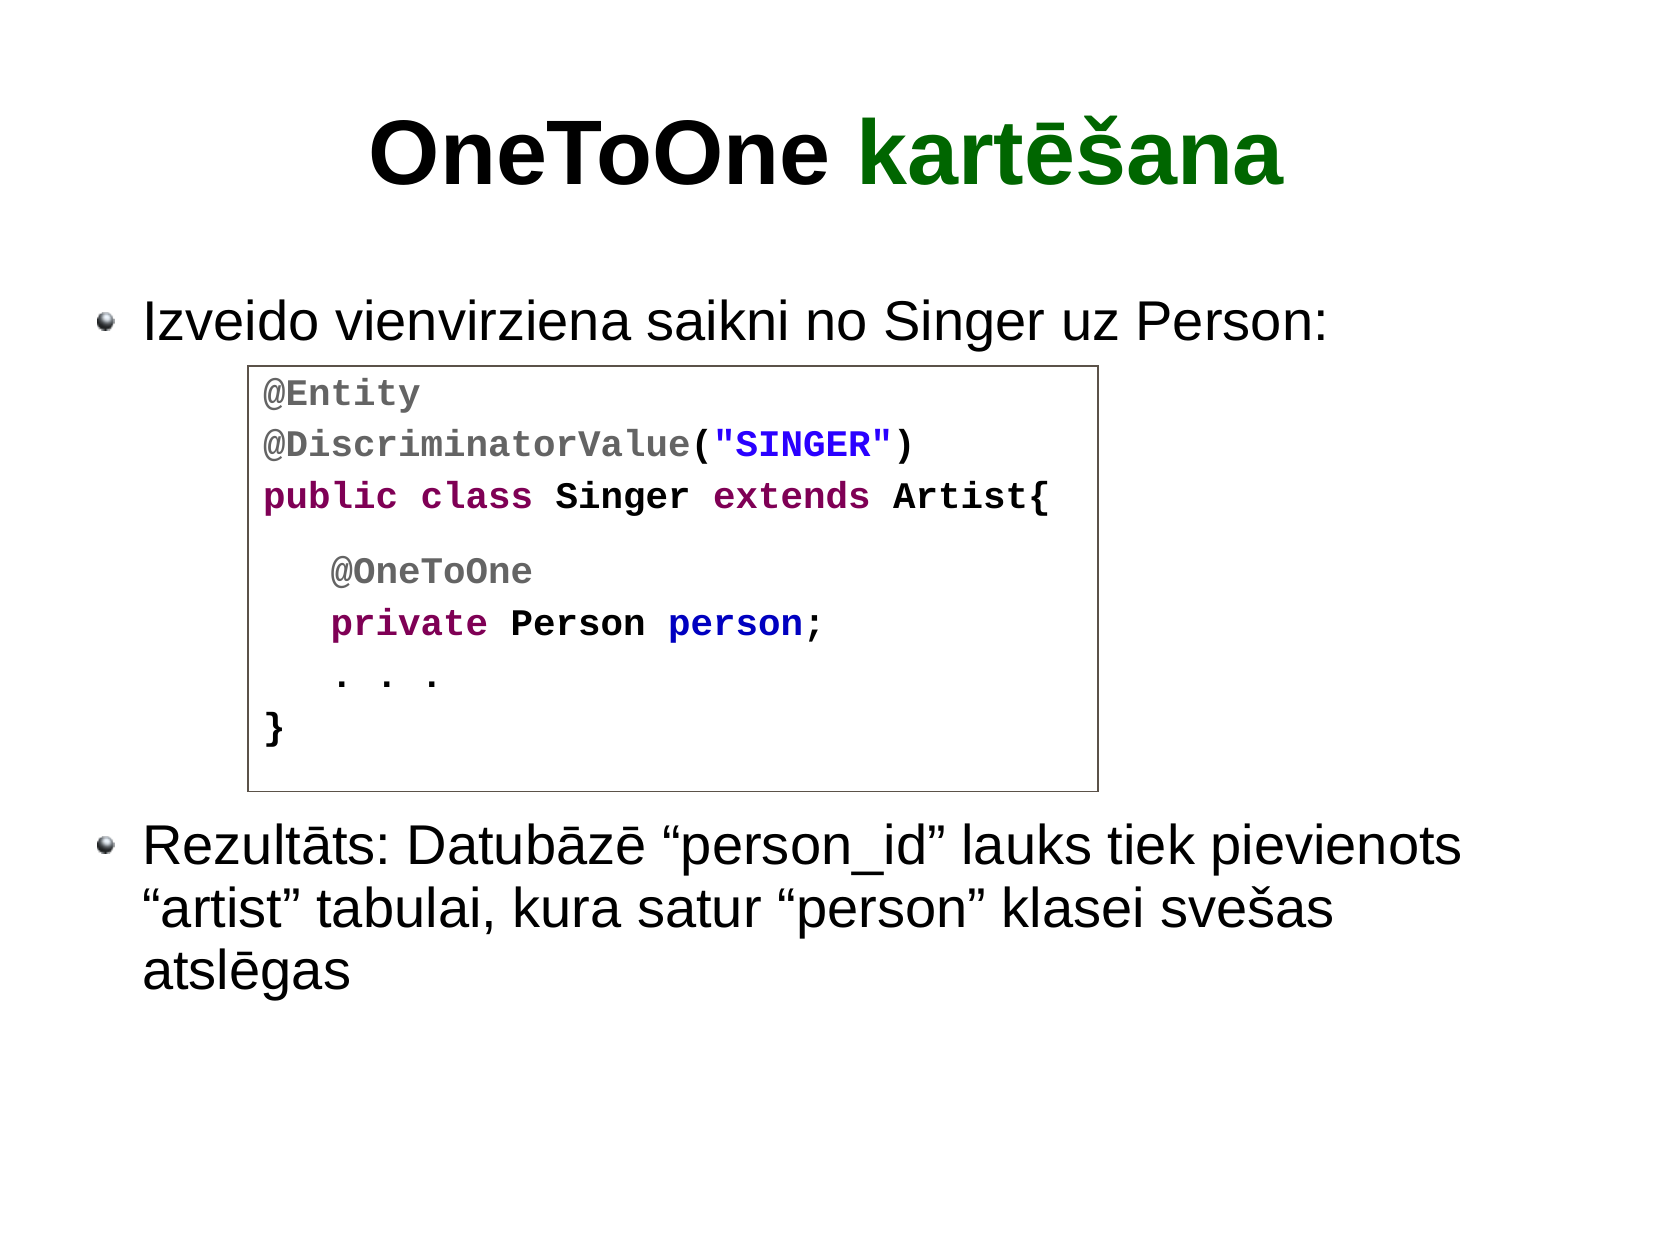

# OneToOne kartēšana
Izveido vienvirziena saikni no Singer uz Person:
Rezultāts: Datubāzē “person_id” lauks tiek pievienots “artist” tabulai, kura satur “person” klasei svešas atslēgas
@Entity
@DiscriminatorValue("SINGER")
public class Singer extends Artist{
 @OneToOne
 private Person person;
 . . .
}